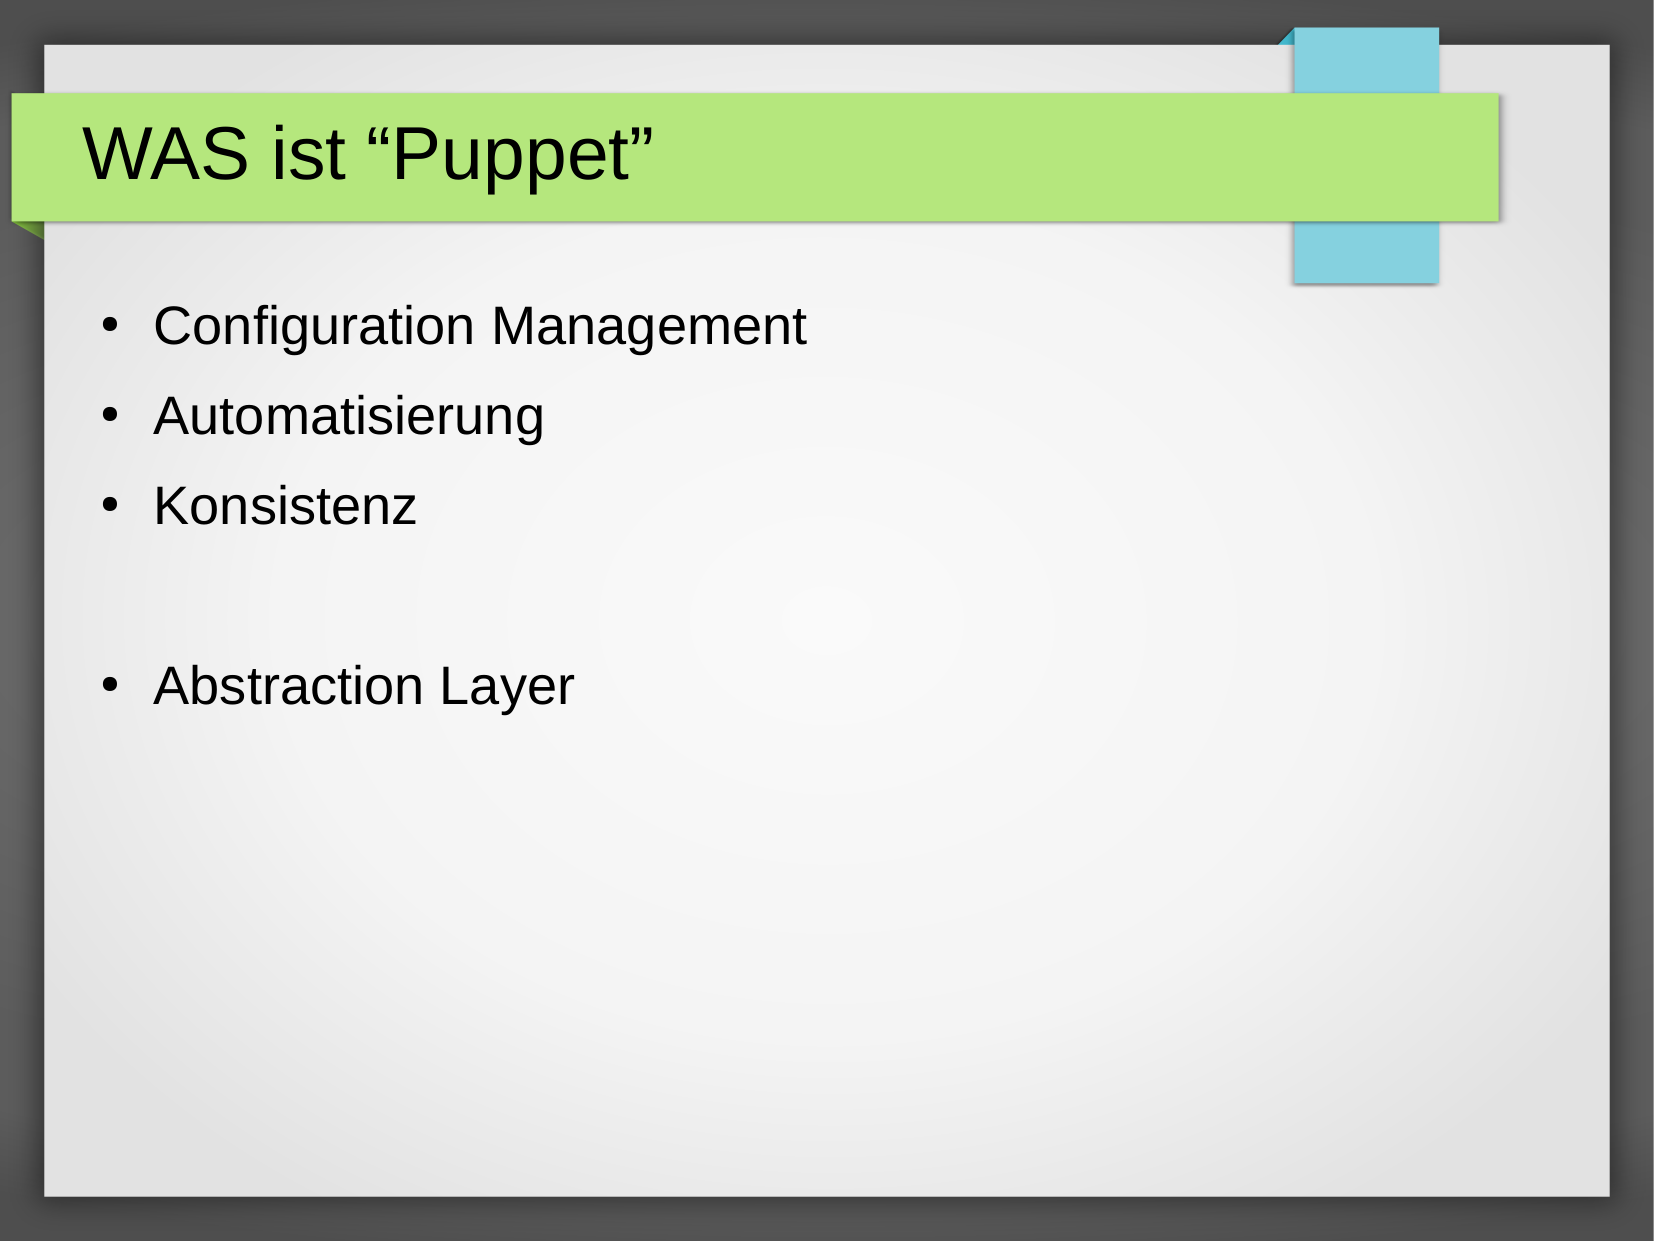

# WAS ist “Puppet”
Configuration Management
Automatisierung
Konsistenz
Abstraction Layer